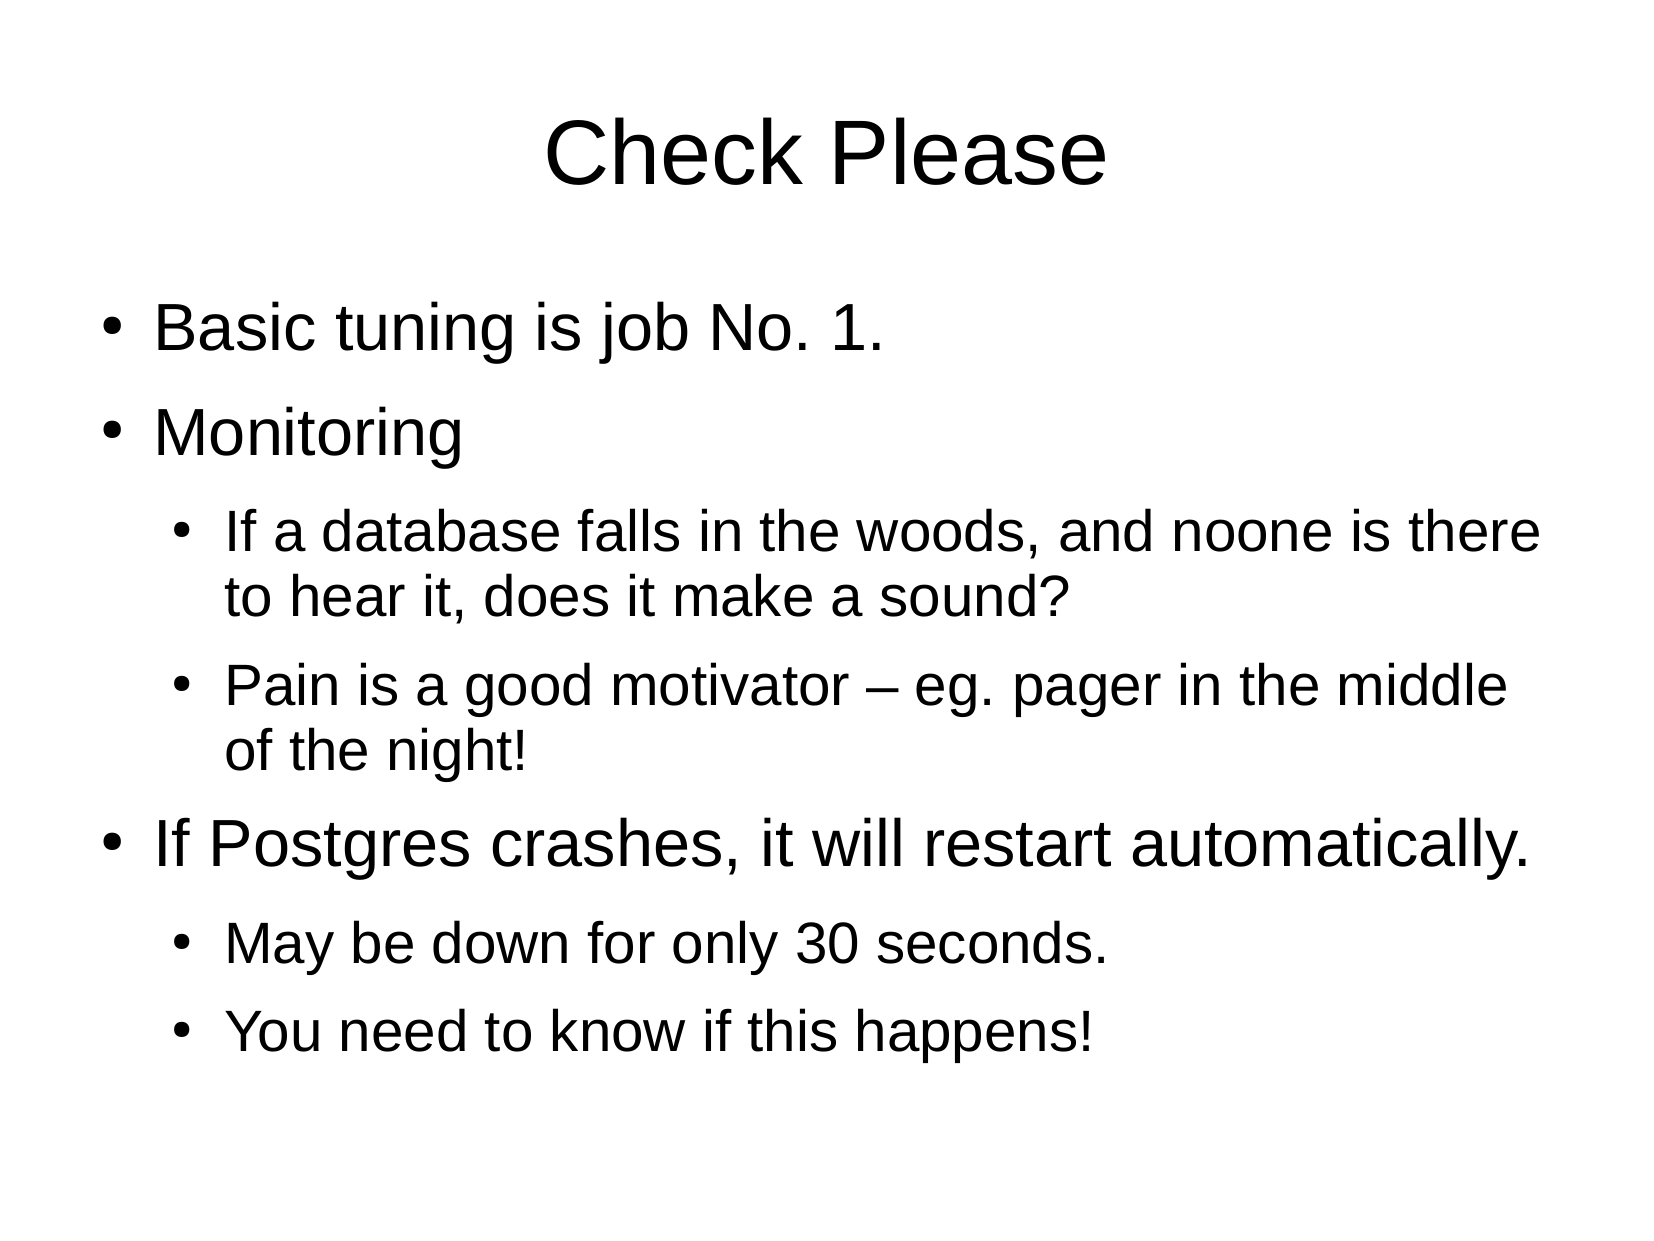

# Check Please
Basic tuning is job No. 1.
Monitoring
If a database falls in the woods, and noone is there to hear it, does it make a sound?
Pain is a good motivator – eg. pager in the middle of the night!
If Postgres crashes, it will restart automatically.
May be down for only 30 seconds.
You need to know if this happens!